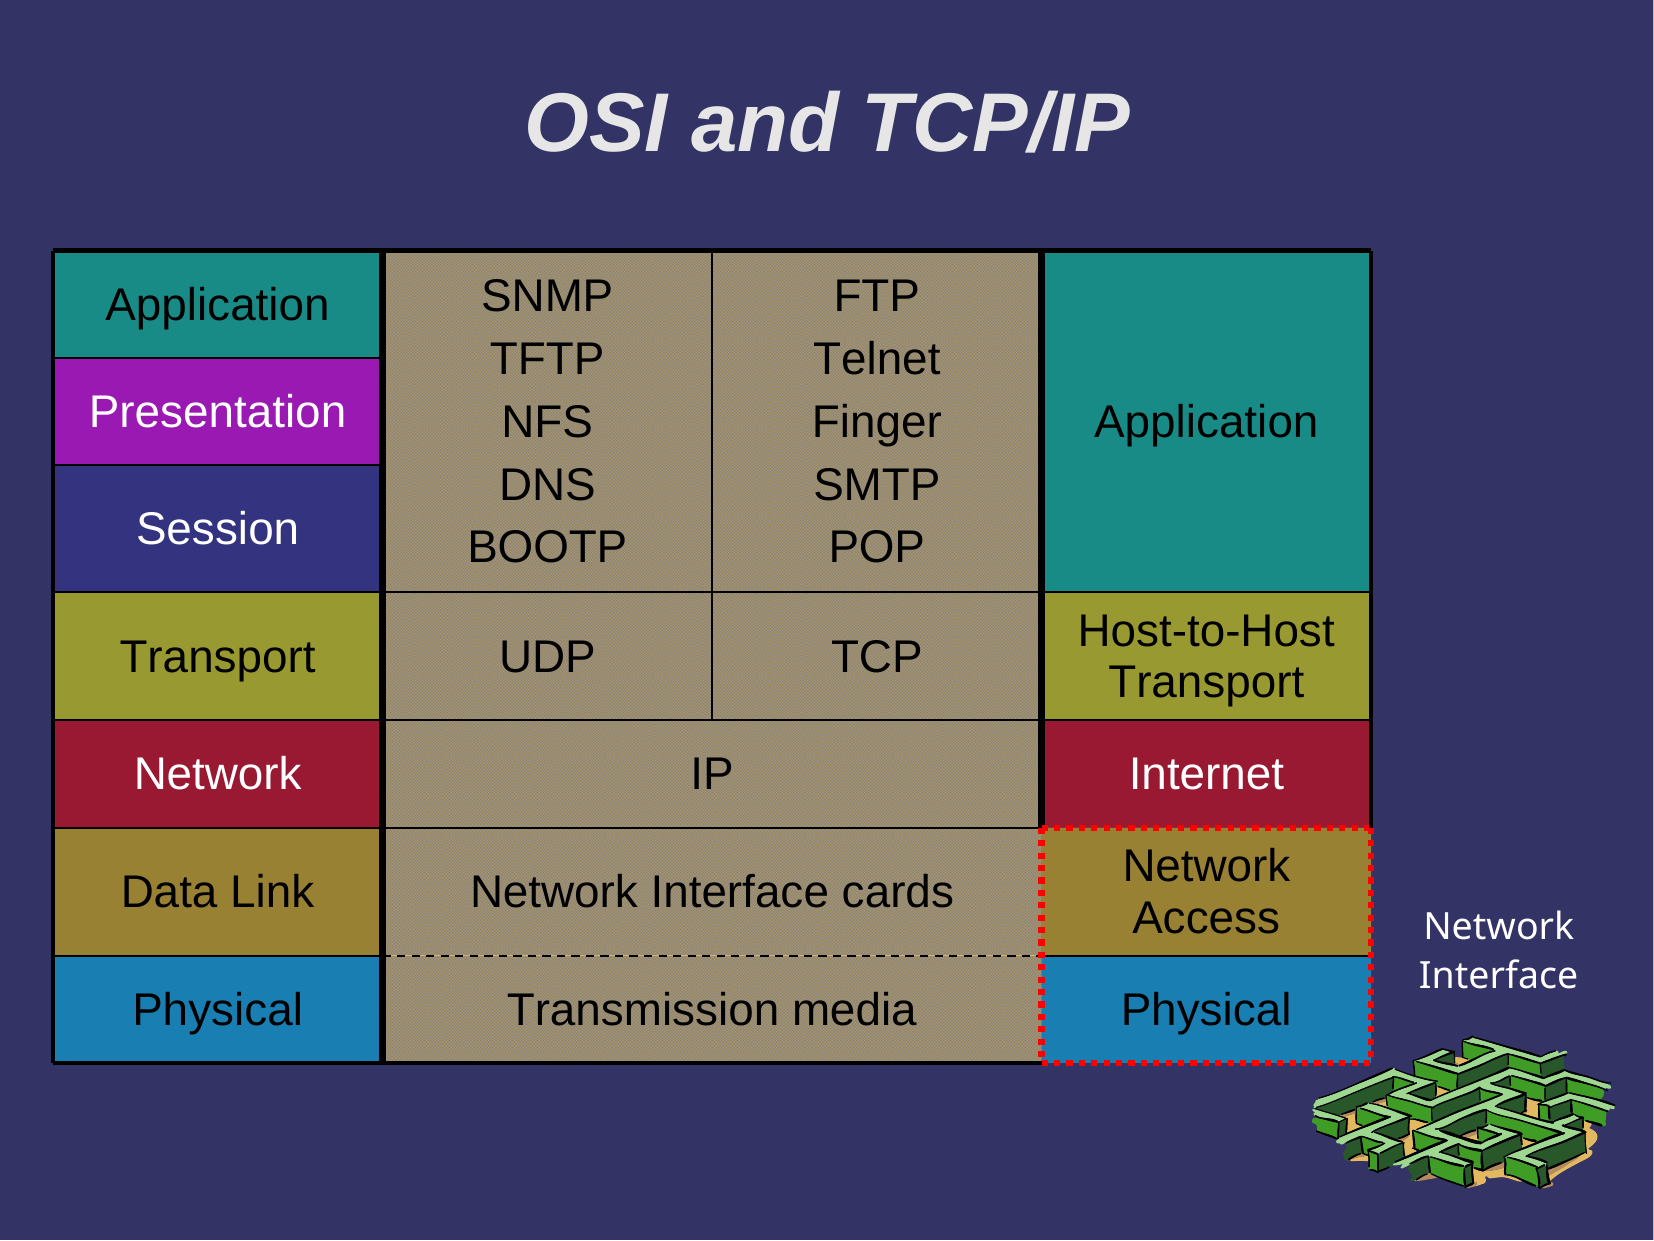

# OSI and TCP/IP
SNMP
TFTP
NFS
DNS
BOOTP
FTP
Telnet
Finger
SMTP
POP
Application
Application
Presentation
Session
Host-to-Host
Transport
Transport
UDP
TCP
Network
IP
Internet
Network Access
Data Link
Network Interface cards
Physical
Transmission media
Physical
Network
Interface